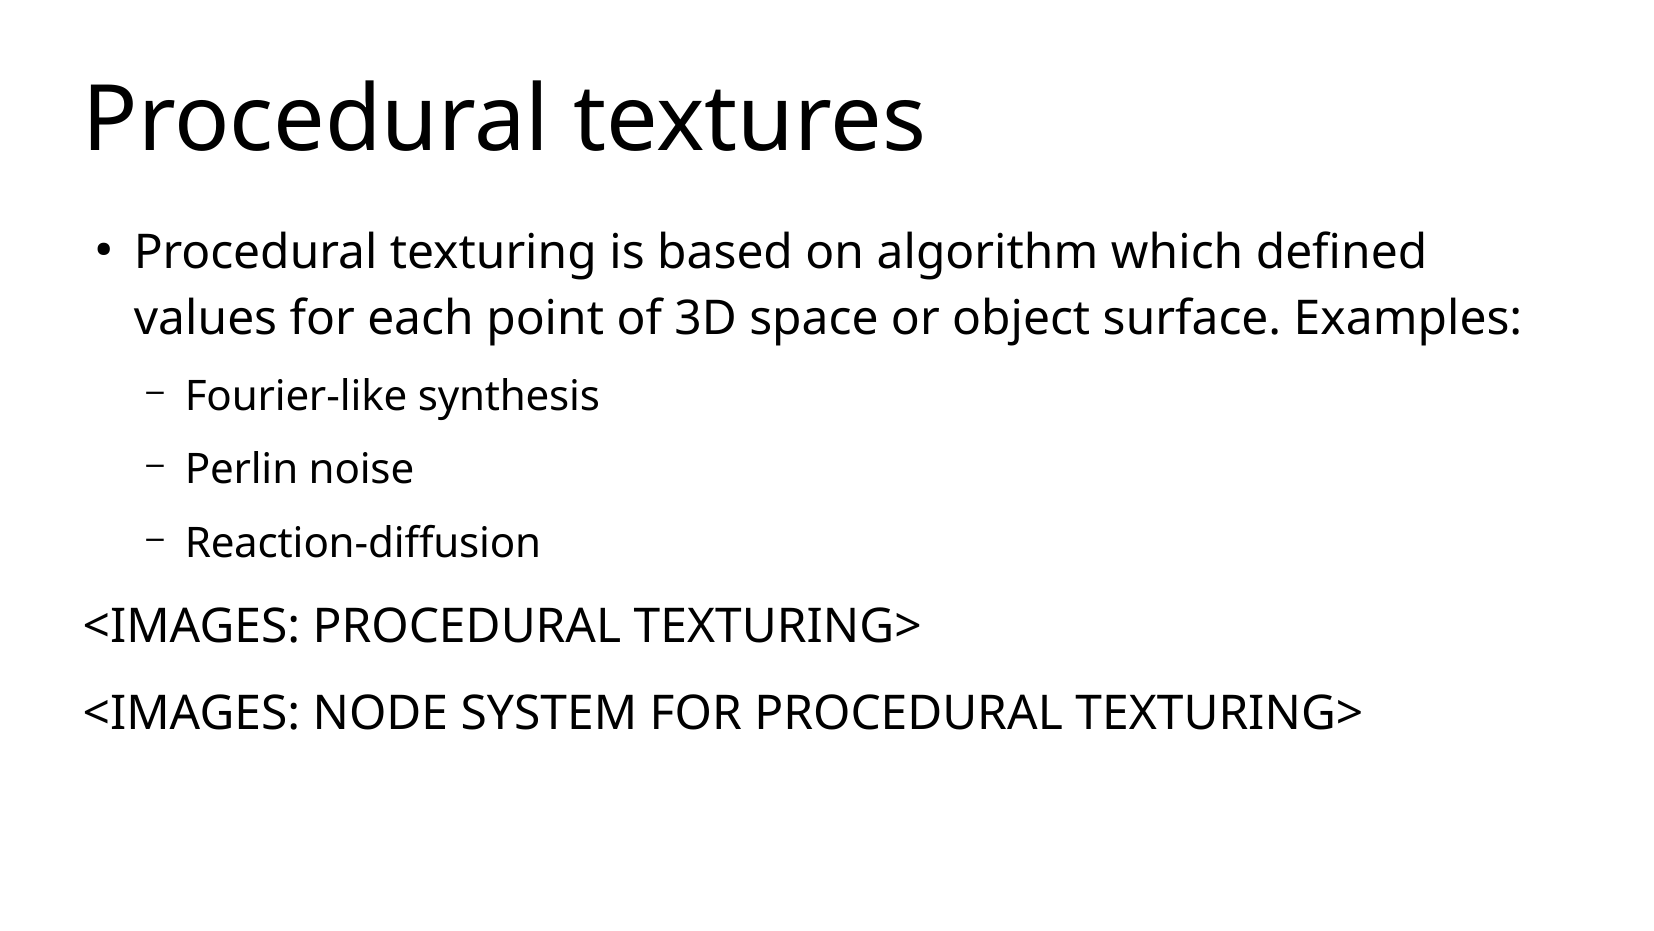

# Procedural textures
Procedural texturing is based on algorithm which defined values for each point of 3D space or object surface. Examples:
Fourier-like synthesis
Perlin noise
Reaction-diffusion
<IMAGES: PROCEDURAL TEXTURING>
<IMAGES: NODE SYSTEM FOR PROCEDURAL TEXTURING>